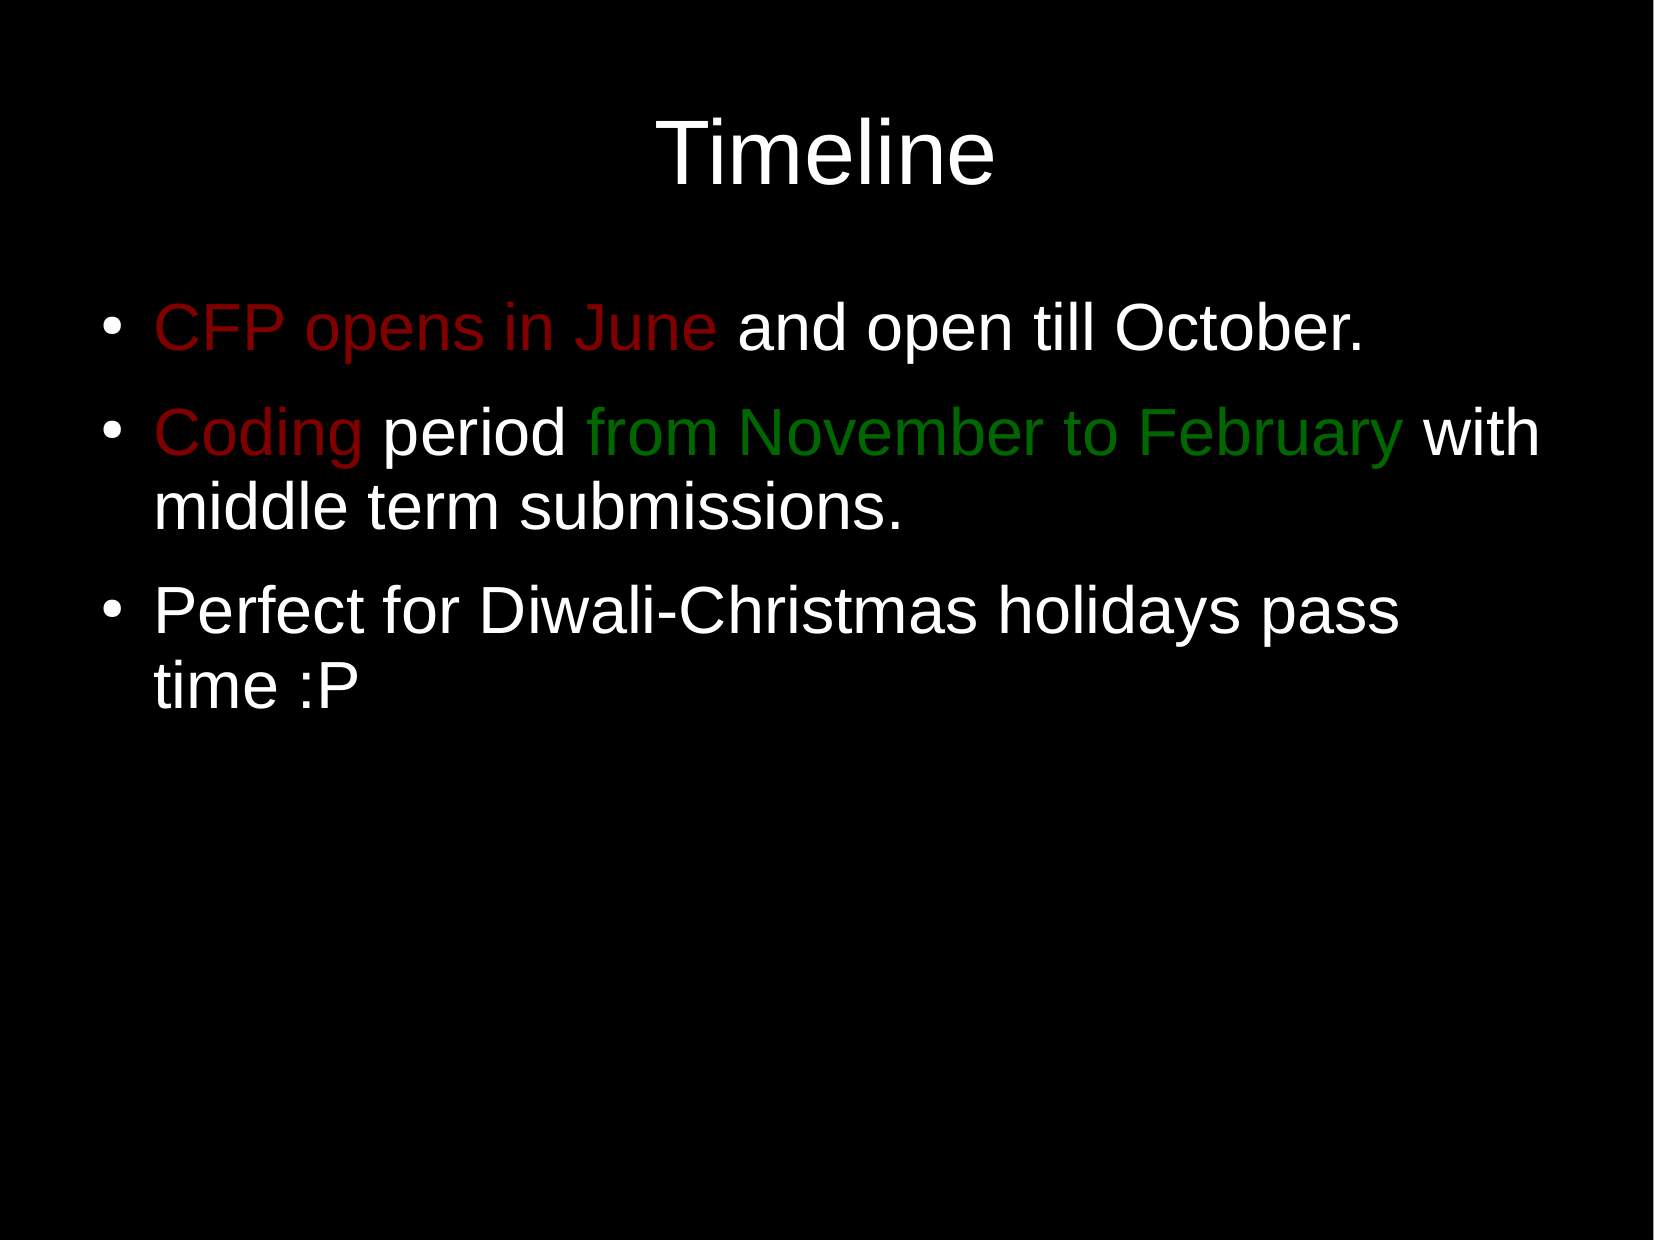

# Timeline
CFP opens in June and open till October.
Coding period from November to February with middle term submissions.
Perfect for Diwali-Christmas holidays pass time :P